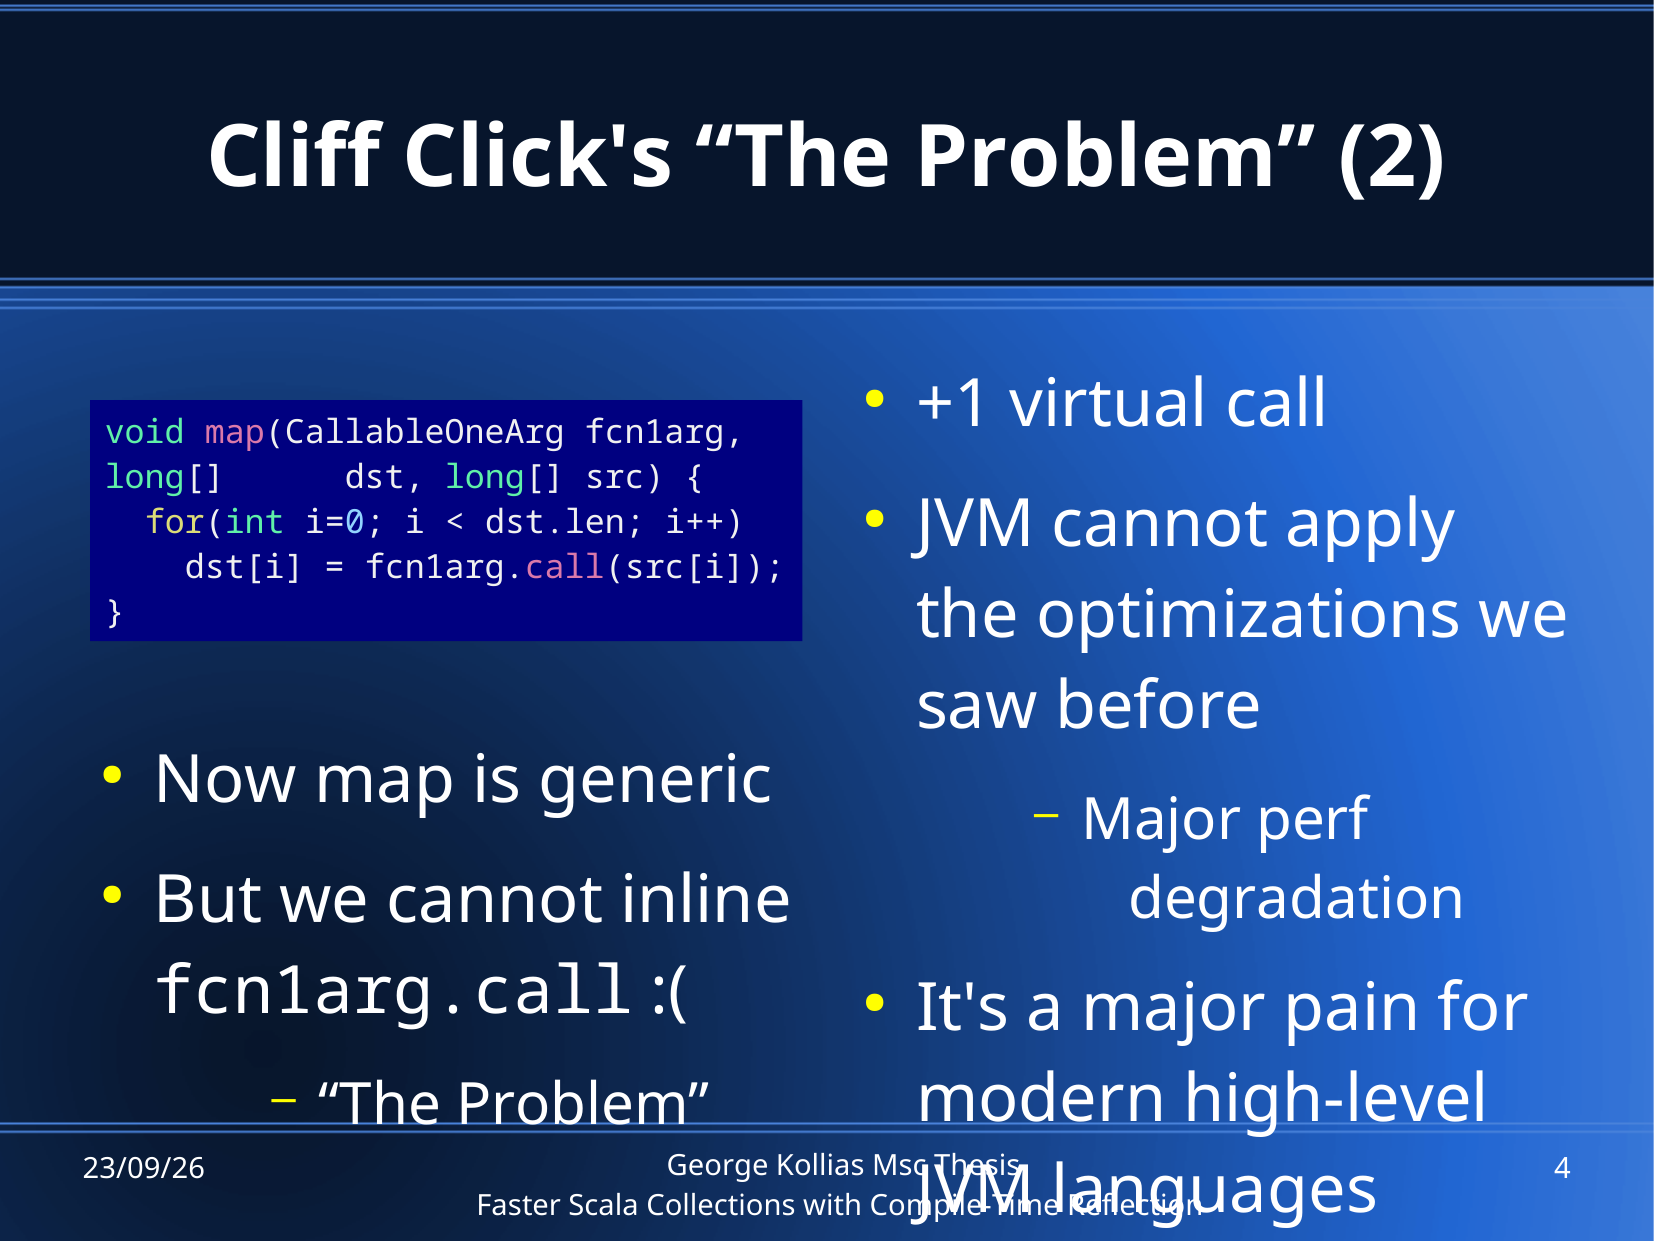

# Cliff Click's “The Problem” (2)
+1 virtual call
JVM cannot apply the optimizations we saw before
Major perf degradation
It's a major pain for modern high-level JVM languages
void map(CallableOneArg fcn1arg, long[] dst, long[] src) {
 for(int i=0; i < dst.len; i++)
 dst[i] = fcn1arg.call(src[i]);
}
Now map is generic
But we cannot inline fcn1arg.call :(
“The Problem”
4